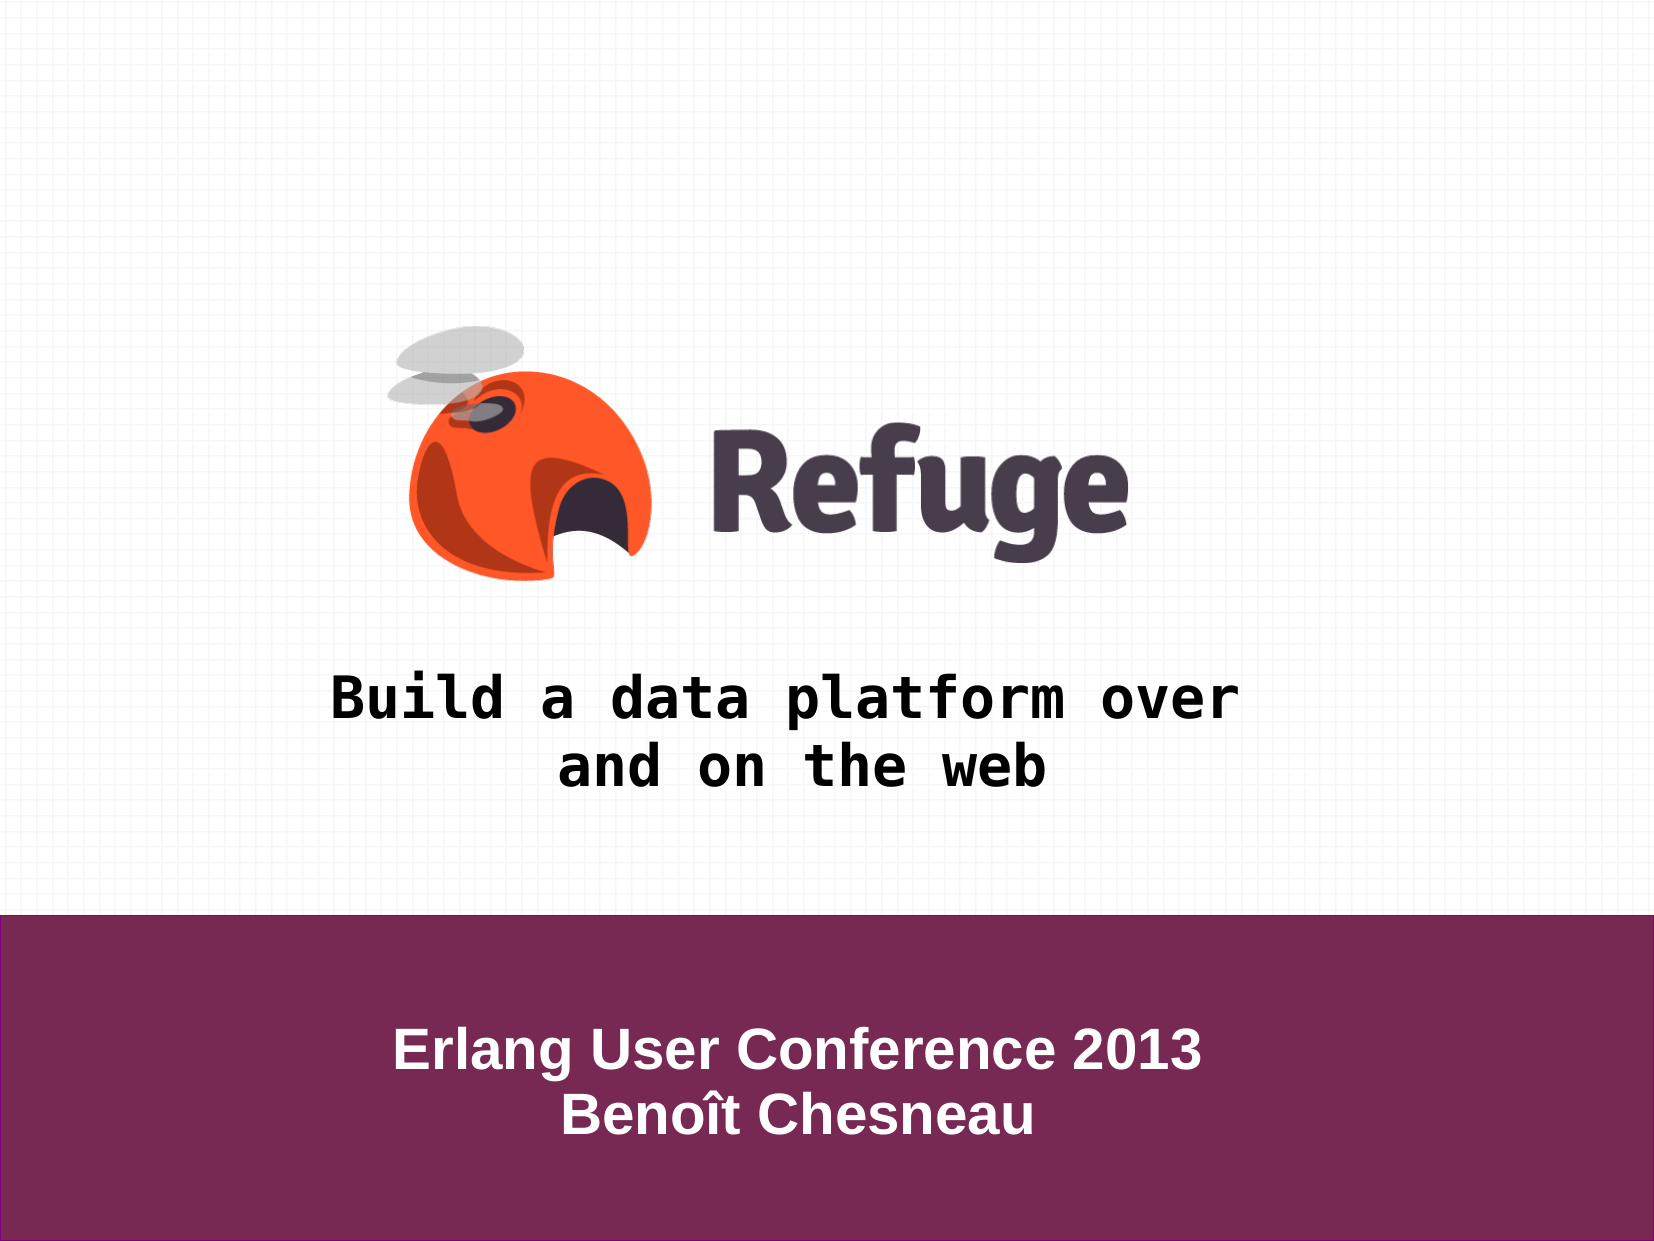

Build a data platform over
and on the web
Erlang User Conference 2013
Benoît Chesneau